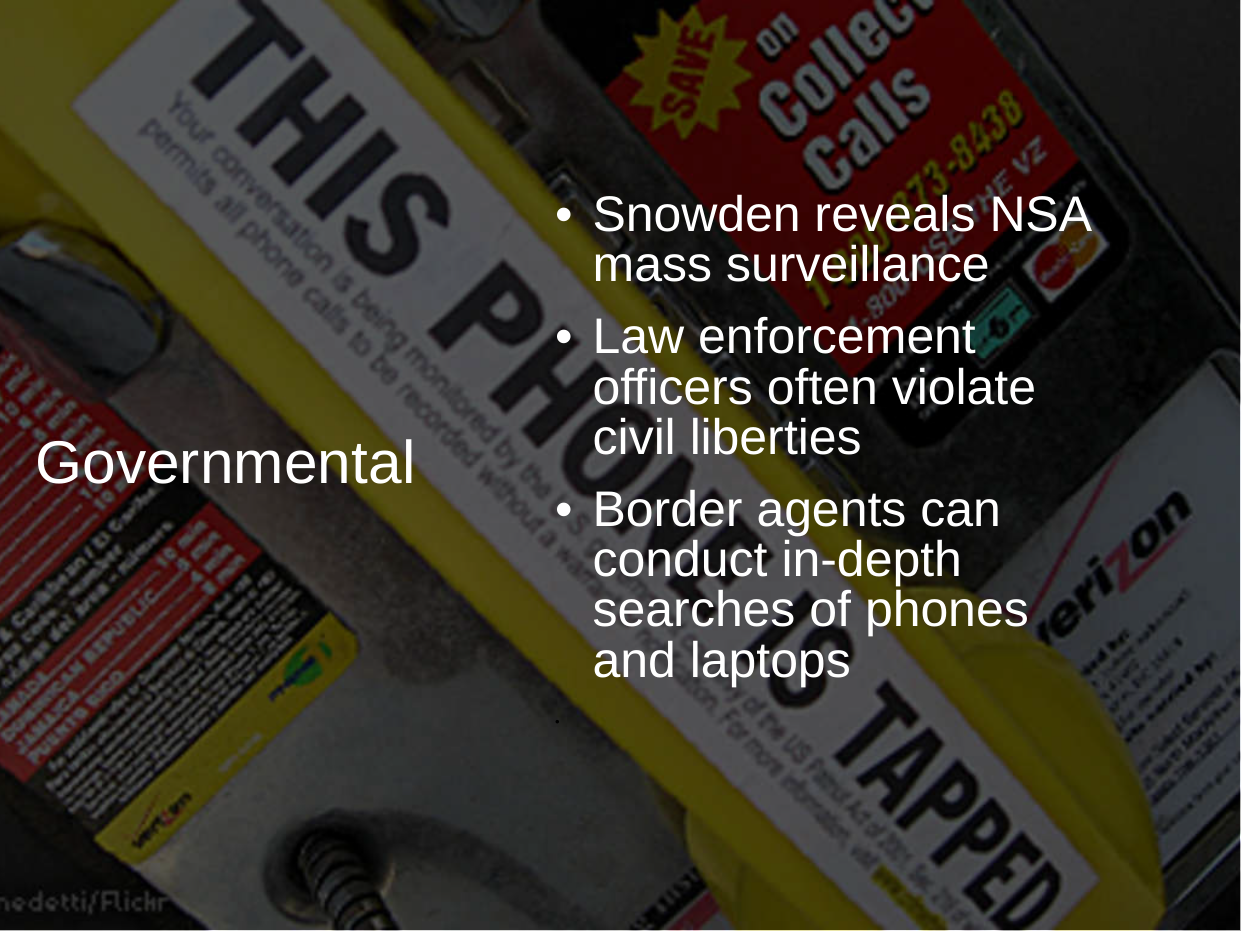

Governmental
Snowden reveals NSA mass surveillance
Law enforcement officers often violate civil liberties
Border agents can conduct in-depth searches of phones and laptops